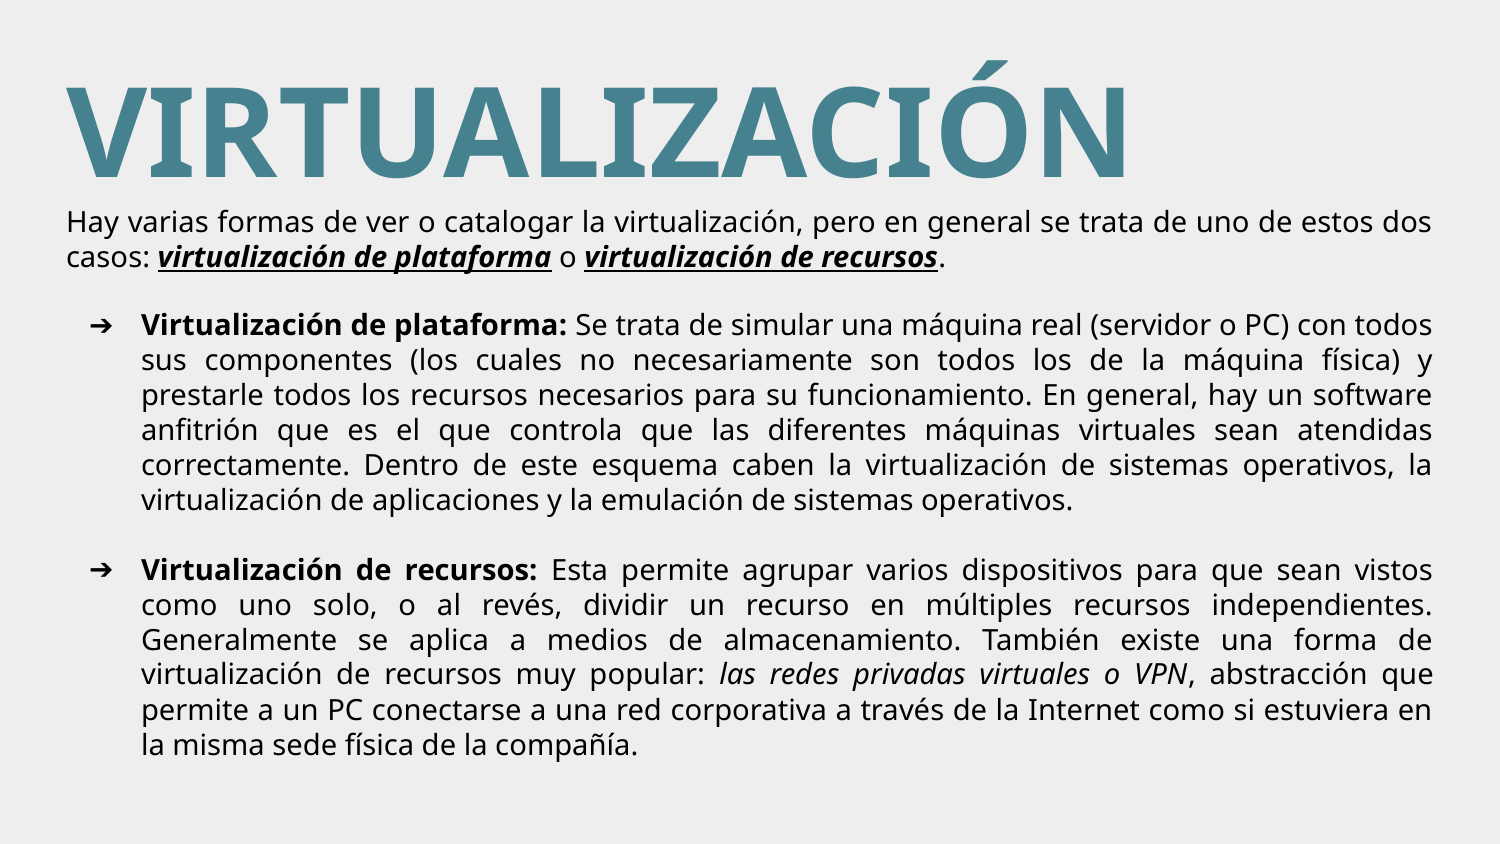

# VIRTUALIZACIÓN
Hay varias formas de ver o catalogar la virtualización, pero en general se trata de uno de estos dos casos: virtualización de plataforma o virtualización de recursos.
Virtualización de plataforma: Se trata de simular una máquina real (servidor o PC) con todos sus componentes (los cuales no necesariamente son todos los de la máquina física) y prestarle todos los recursos necesarios para su funcionamiento. En general, hay un software anfitrión que es el que controla que las diferentes máquinas virtuales sean atendidas correctamente. Dentro de este esquema caben la virtualización de sistemas operativos, la virtualización de aplicaciones y la emulación de sistemas operativos.
Virtualización de recursos: Esta permite agrupar varios dispositivos para que sean vistos como uno solo, o al revés, dividir un recurso en múltiples recursos independientes. Generalmente se aplica a medios de almacenamiento. También existe una forma de virtualización de recursos muy popular: las redes privadas virtuales o VPN, abstracción que permite a un PC conectarse a una red corporativa a través de la Internet como si estuviera en la misma sede física de la compañía.